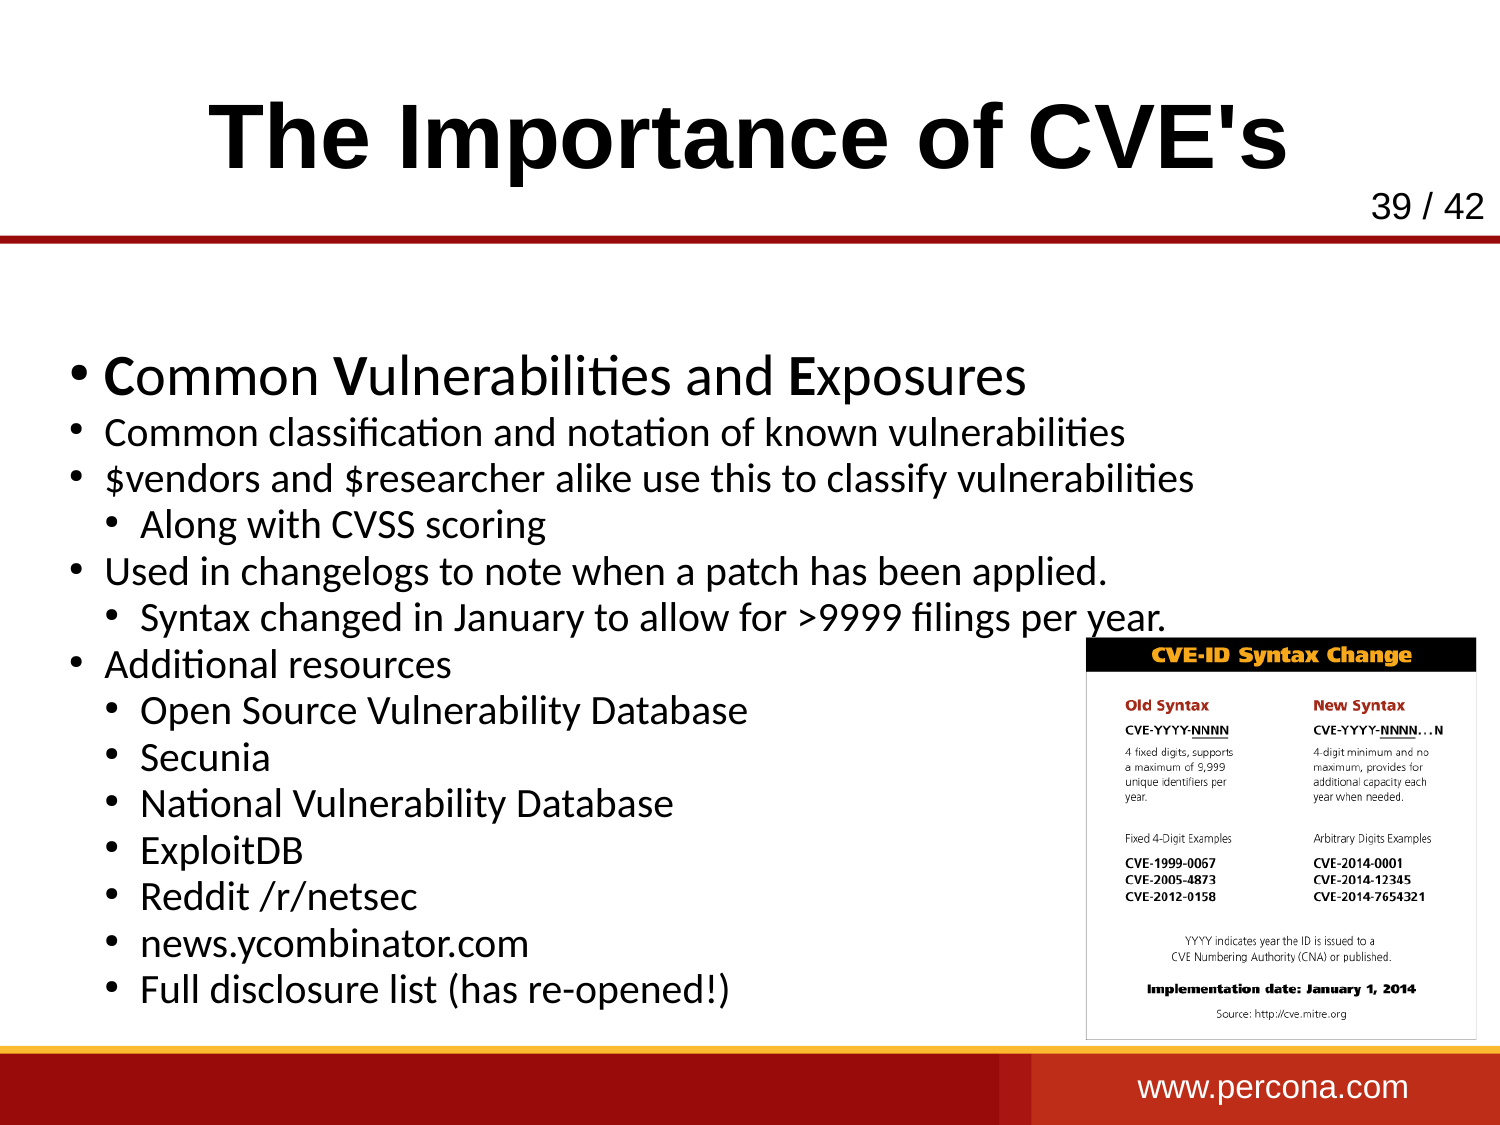

The Importance of CVE's
Common Vulnerabilities and Exposures
Common classification and notation of known vulnerabilities
$vendors and $researcher alike use this to classify vulnerabilities
Along with CVSS scoring
Used in changelogs to note when a patch has been applied.
Syntax changed in January to allow for >9999 filings per year.
Additional resources
Open Source Vulnerability Database
Secunia
National Vulnerability Database
ExploitDB
Reddit /r/netsec
news.ycombinator.com
Full disclosure list (has re-opened!)